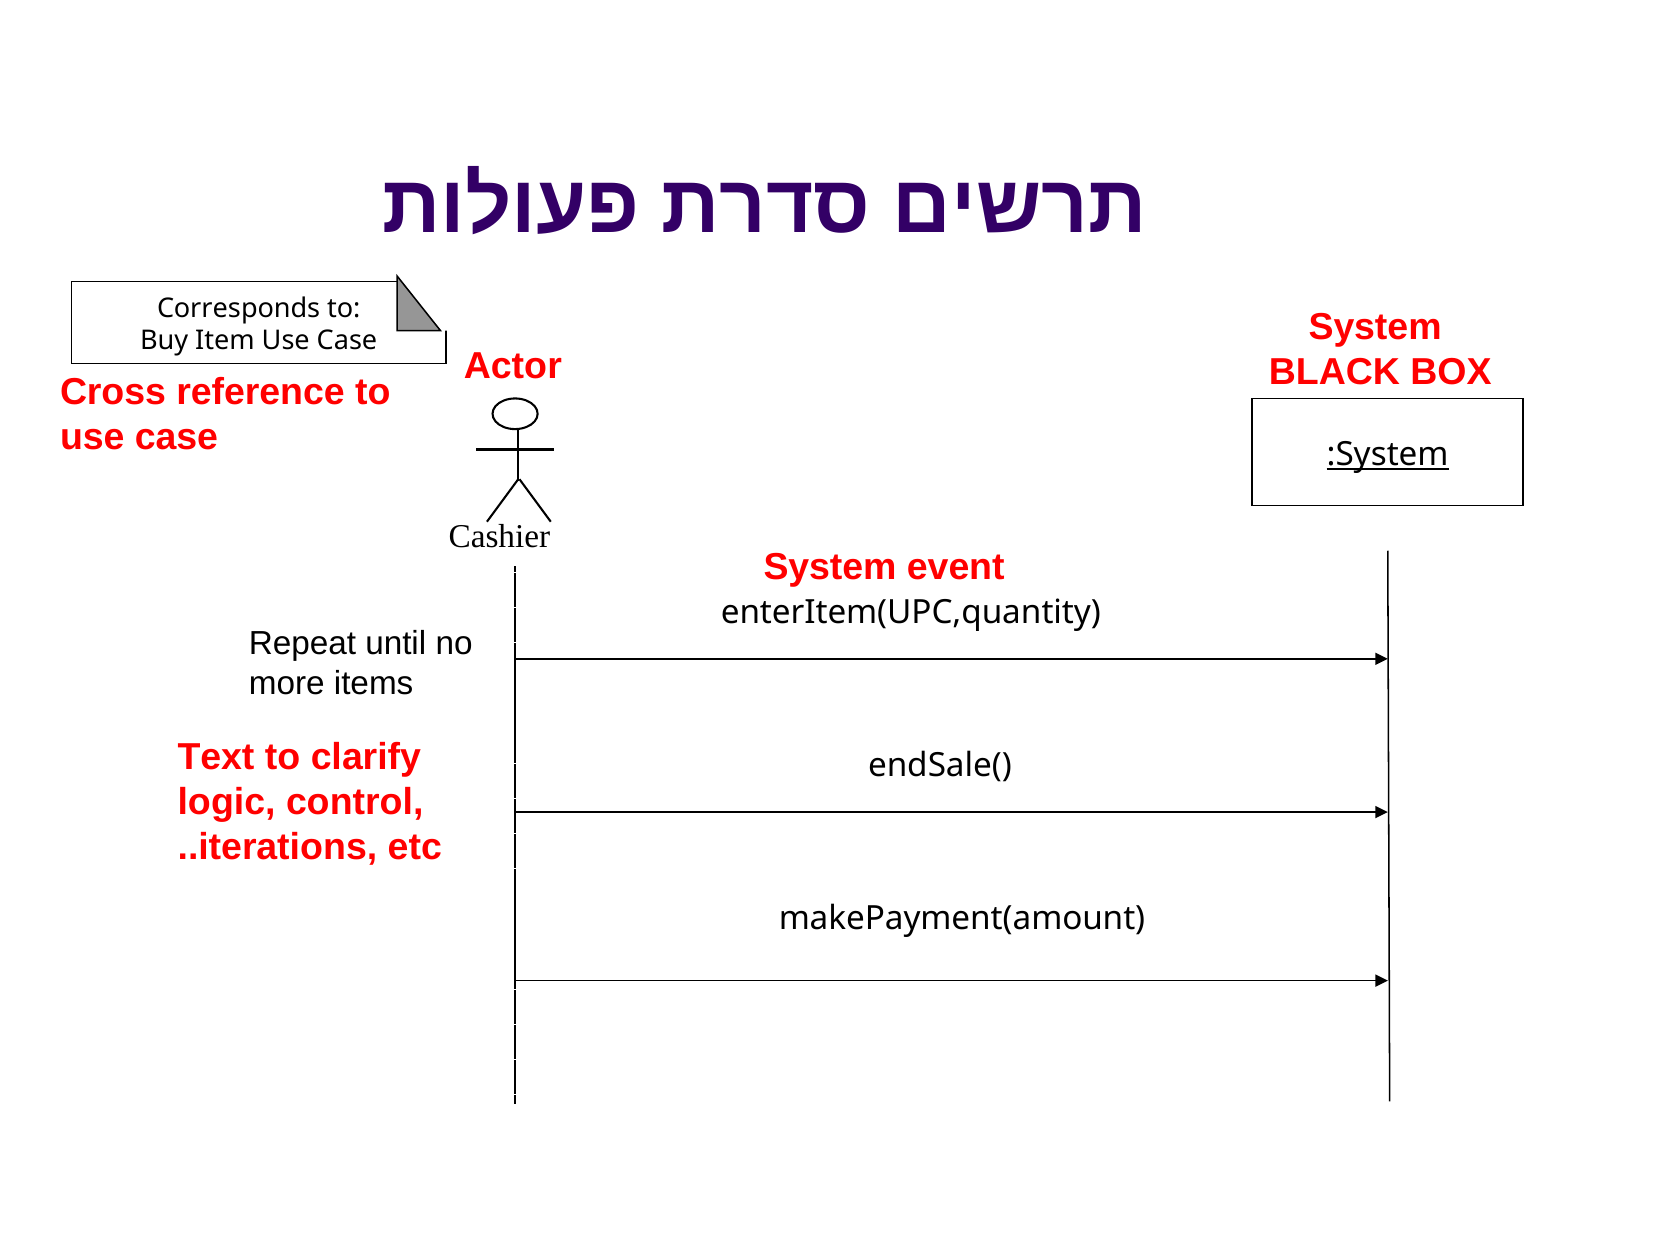

# תרשים סדרת פעולות
Corresponds to:
Buy Item Use Case
System
BLACK BOX
Actor
Cross reference to use case
Cashier
:System
enterItem(UPC,quantity)
endSale()
makePayment(amount)
System event
Repeat until no more items
Text to clarify logic, control, iterations, etc..